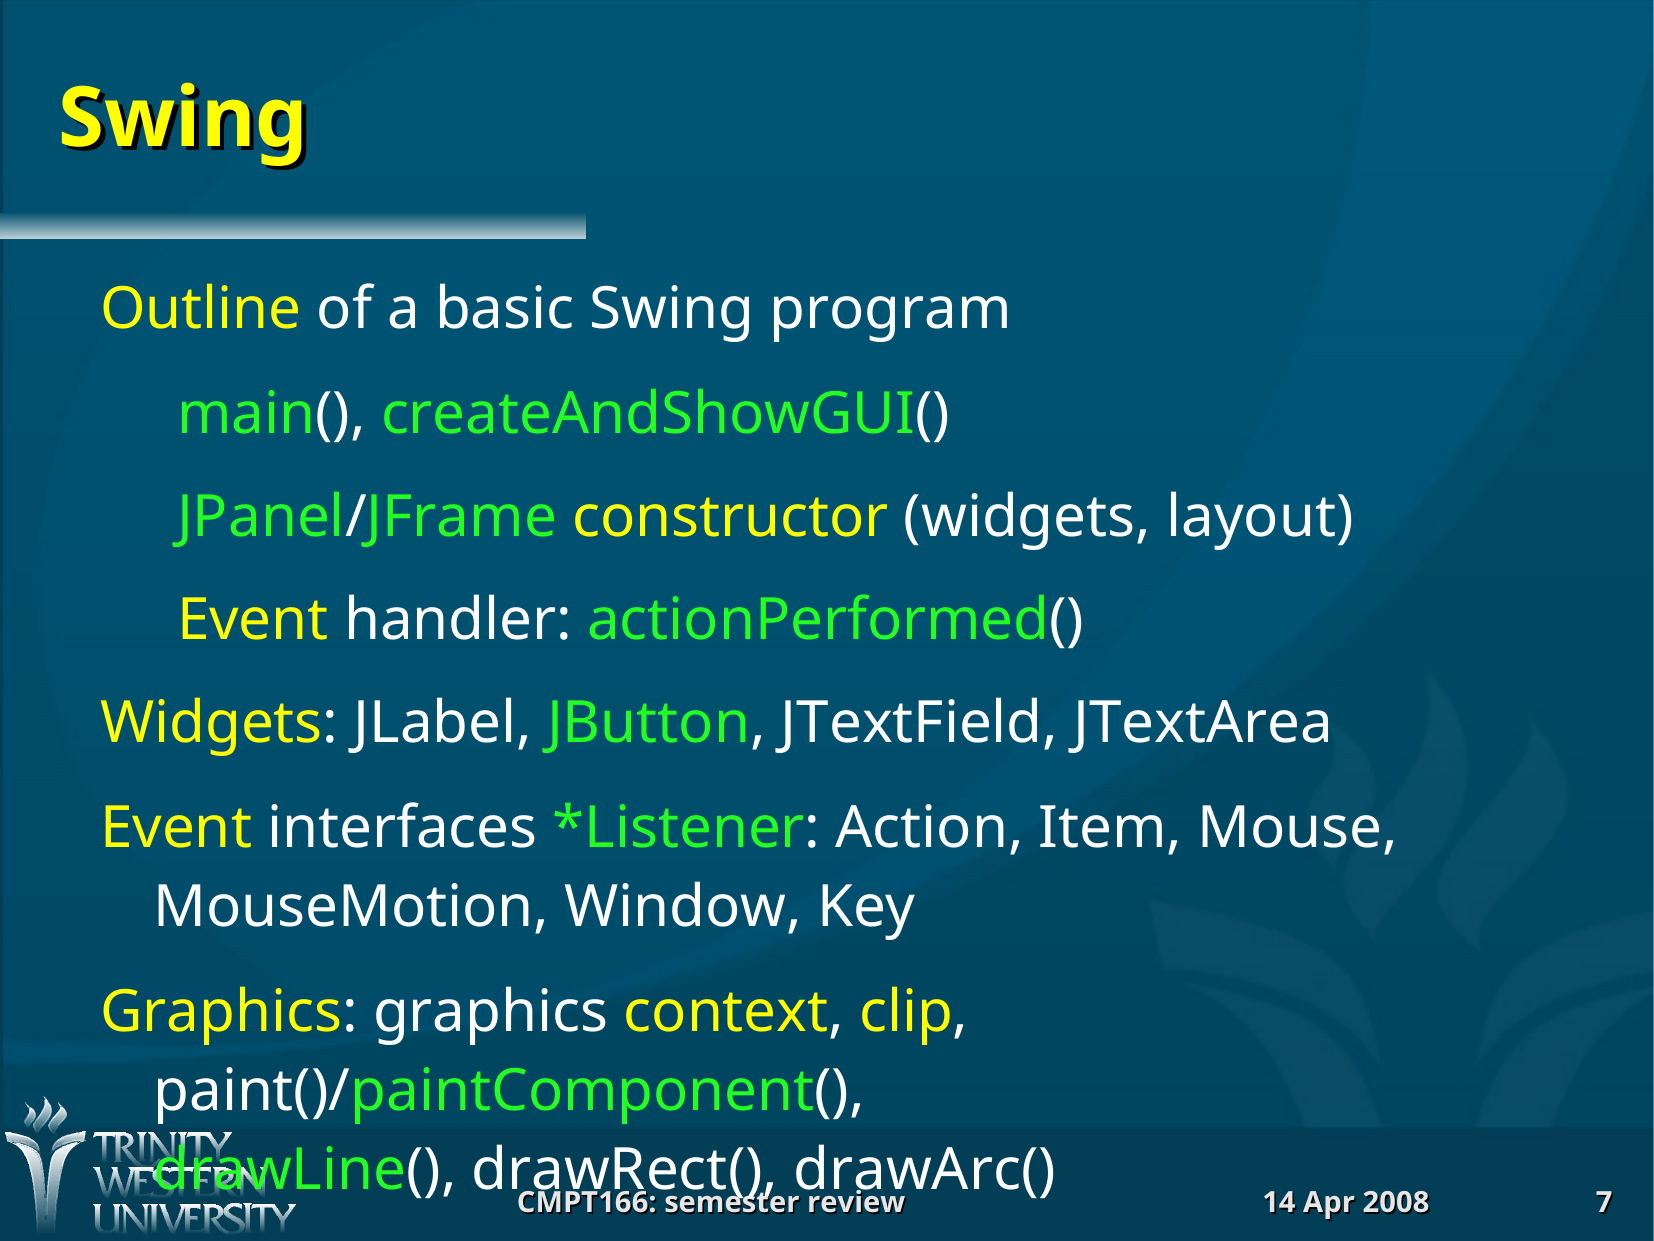

# Swing
Outline of a basic Swing program
main(), createAndShowGUI()
JPanel/JFrame constructor (widgets, layout)
Event handler: actionPerformed()
Widgets: JLabel, JButton, JTextField, JTextArea
Event interfaces *Listener: Action, Item, Mouse, MouseMotion, Window, Key
Graphics: graphics context, clip, paint()/paintComponent(),
drawLine(), drawRect(), drawArc()
CMPT166: semester review
14 Apr 2008
7